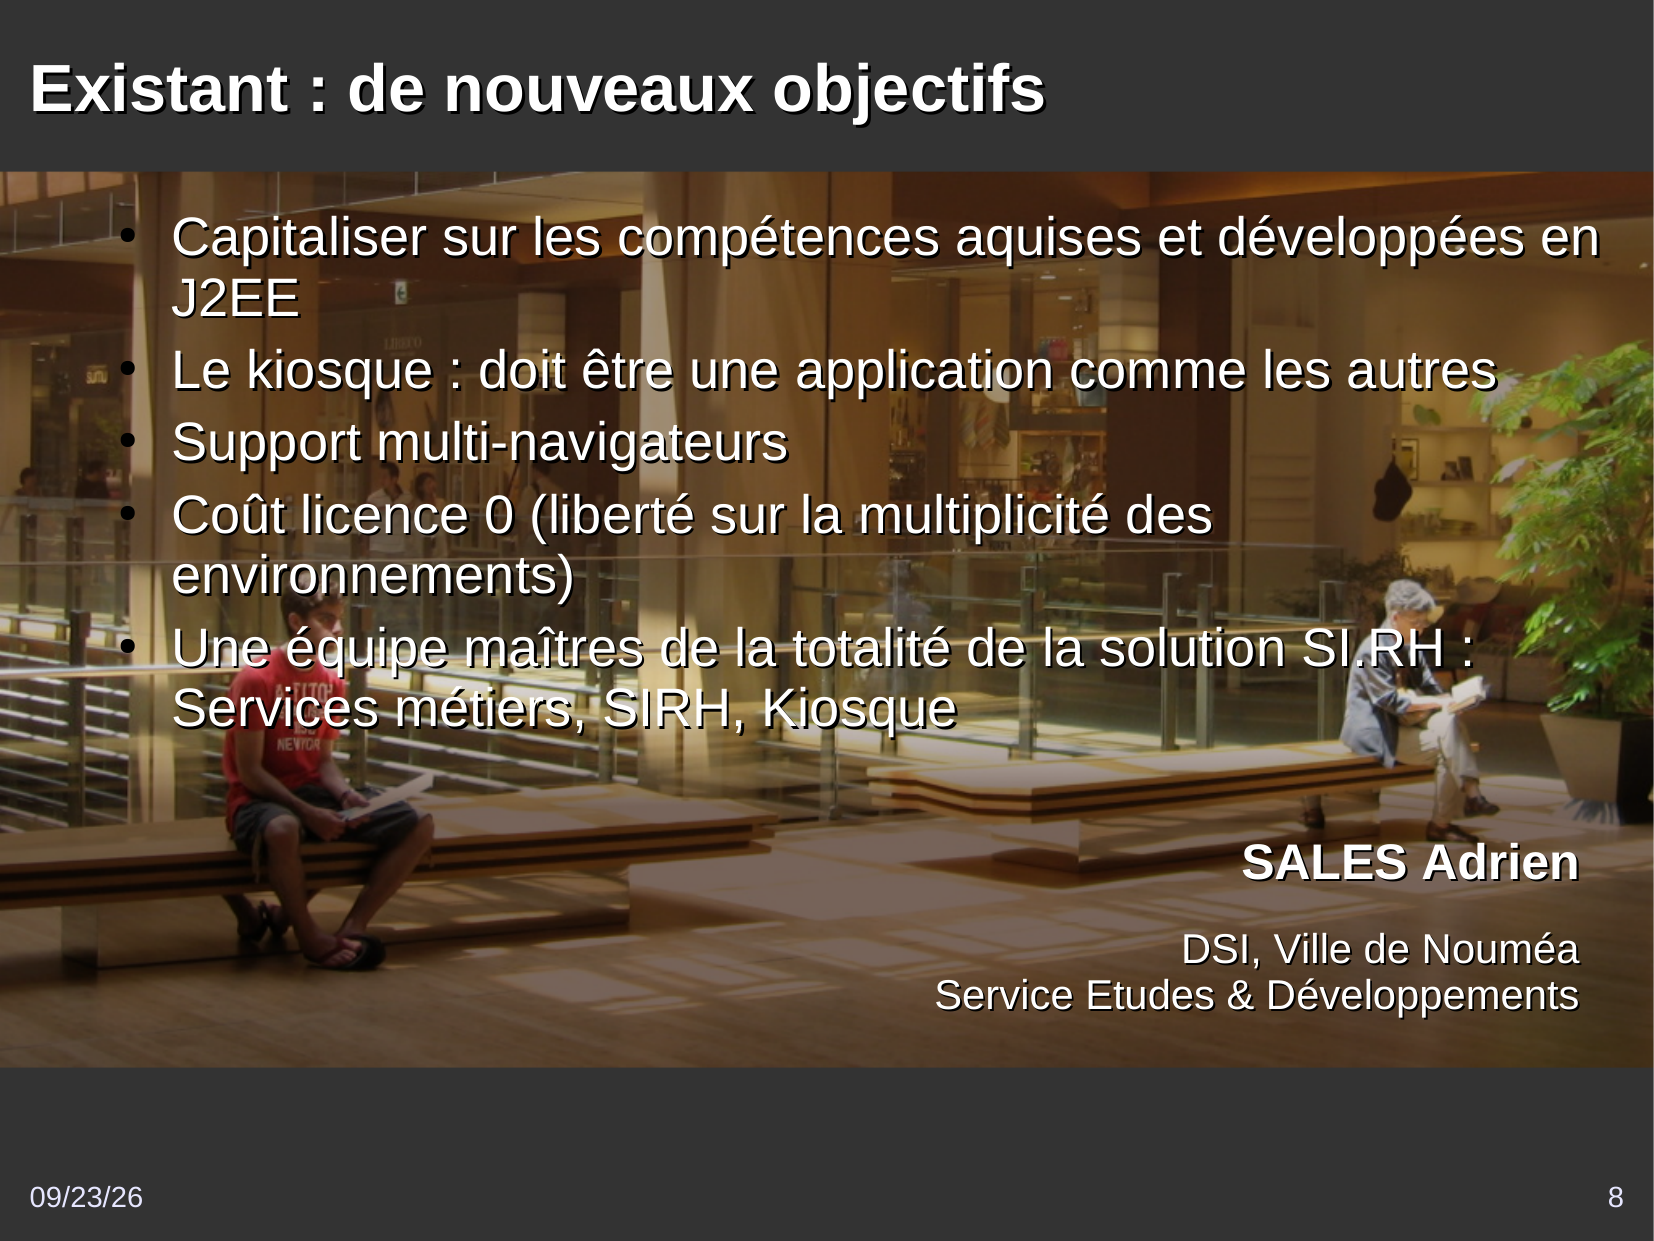

# Existant : de nouveaux objectifs
Capitaliser sur les compétences aquises et développées en J2EE
Le kiosque : doit être une application comme les autres
Support multi-navigateurs
Coût licence 0 (liberté sur la multiplicité des environnements)
Une équipe maîtres de la totalité de la solution SI.RH : Services métiers, SIRH, Kiosque
8